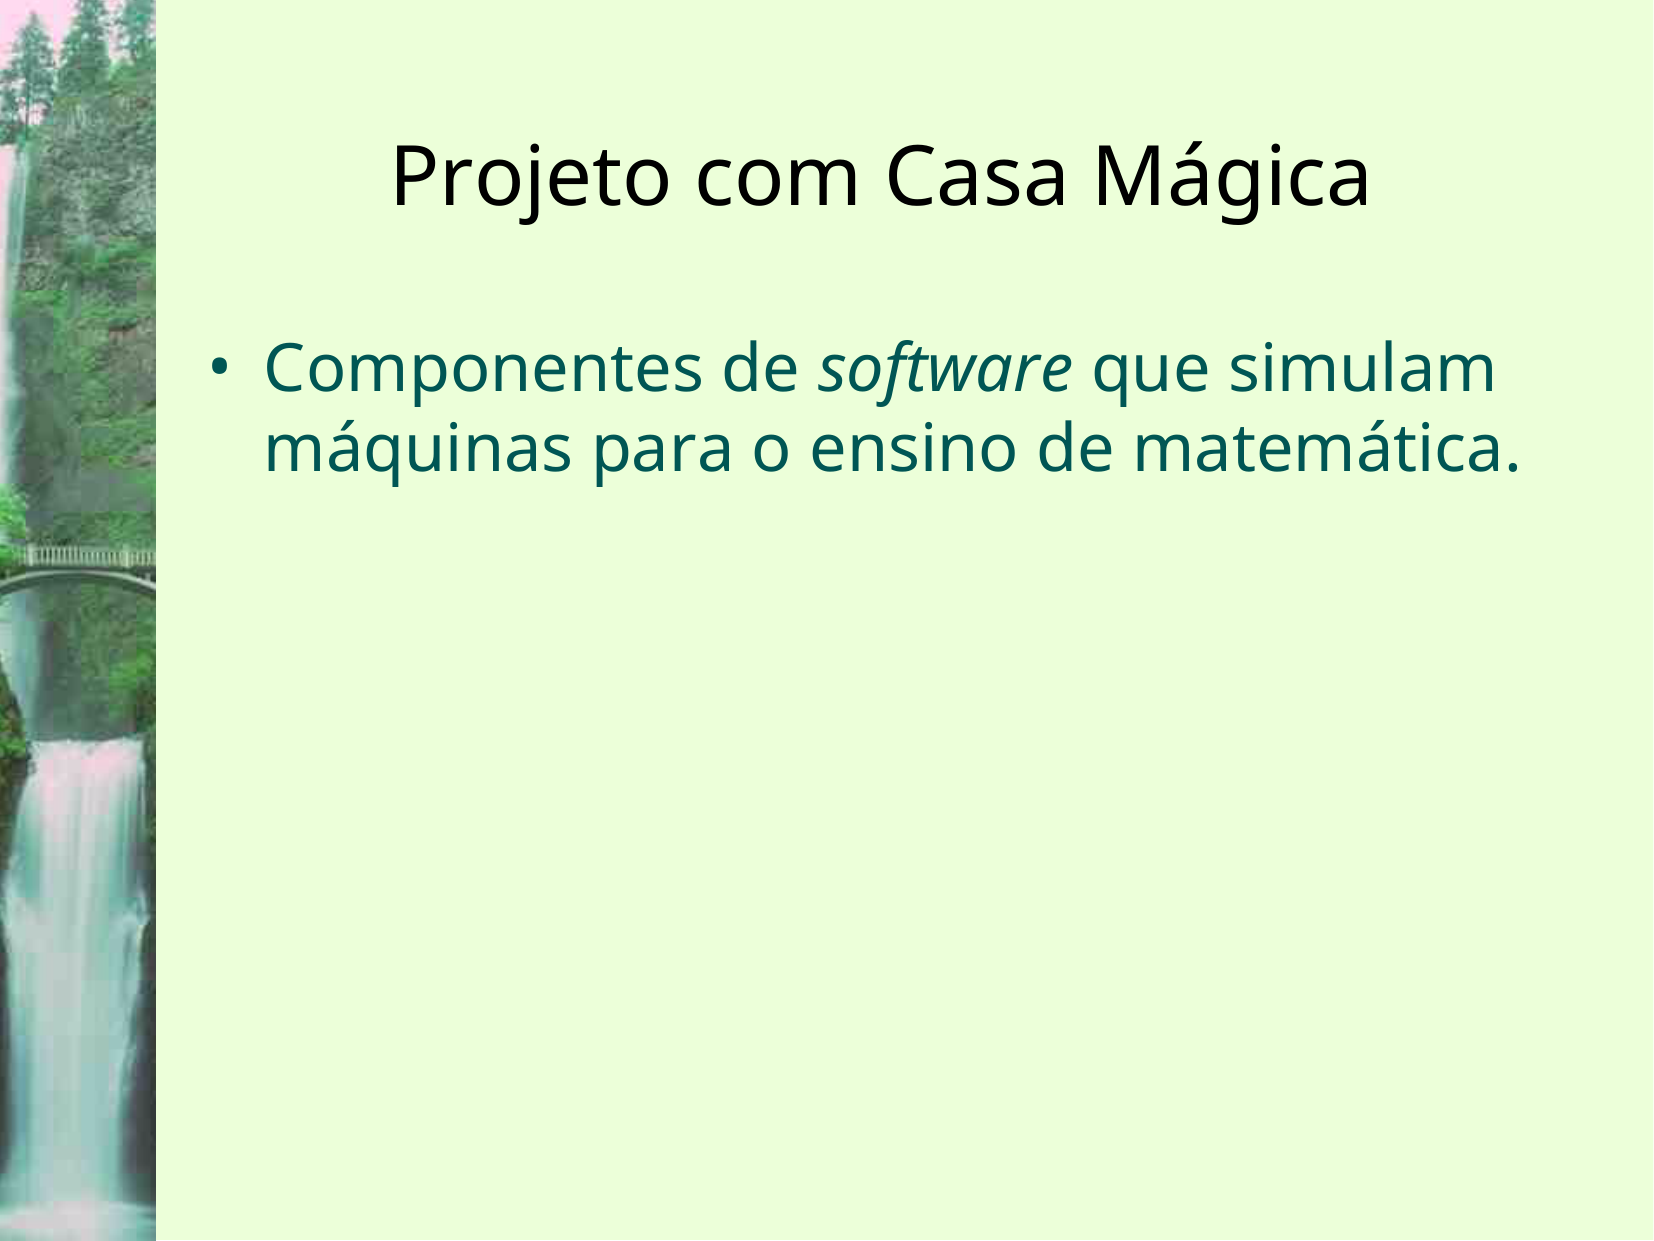

# Projeto com Casa Mágica
Componentes de software que simulam máquinas para o ensino de matemática.